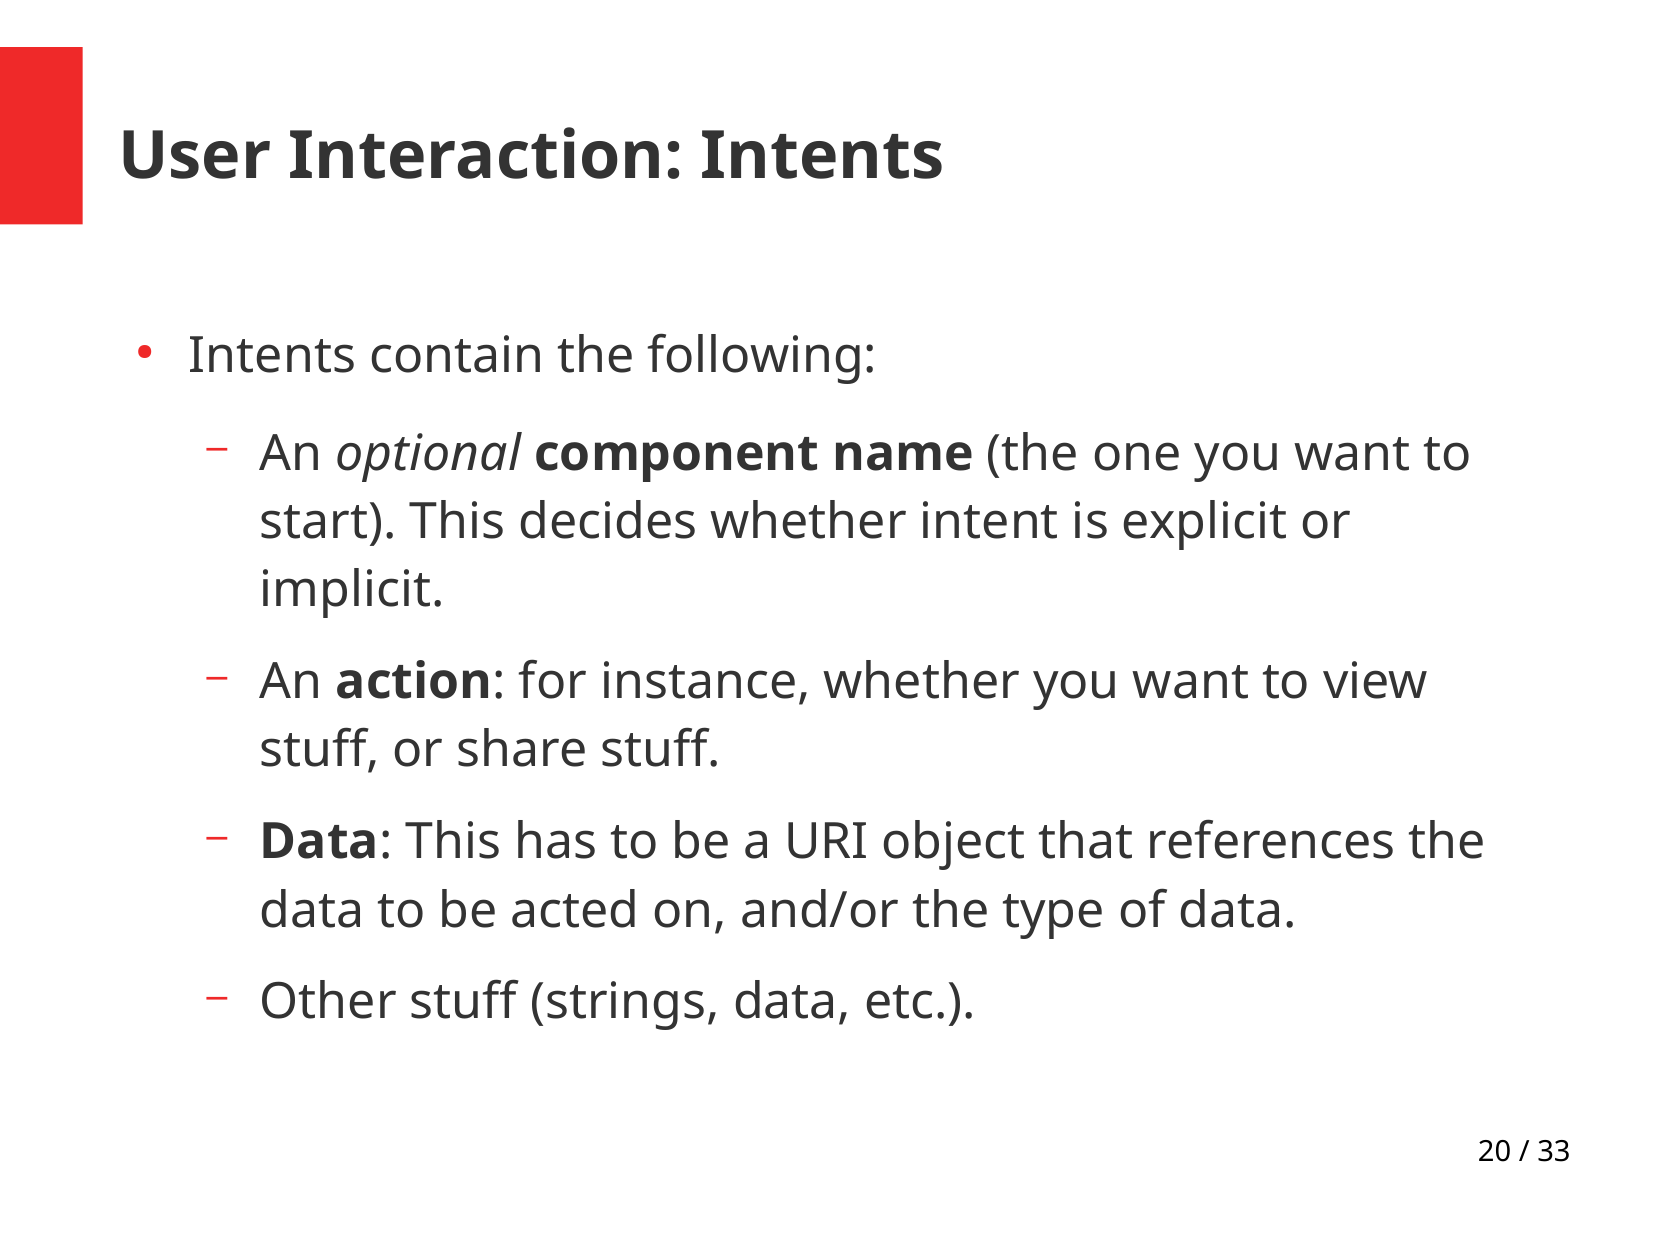

# User Interaction: Intents
Intents contain the following:
An optional component name (the one you want to start). This decides whether intent is explicit or implicit.
An action: for instance, whether you want to view stuff, or share stuff.
Data: This has to be a URI object that references the data to be acted on, and/or the type of data.
Other stuff (strings, data, etc.).
20